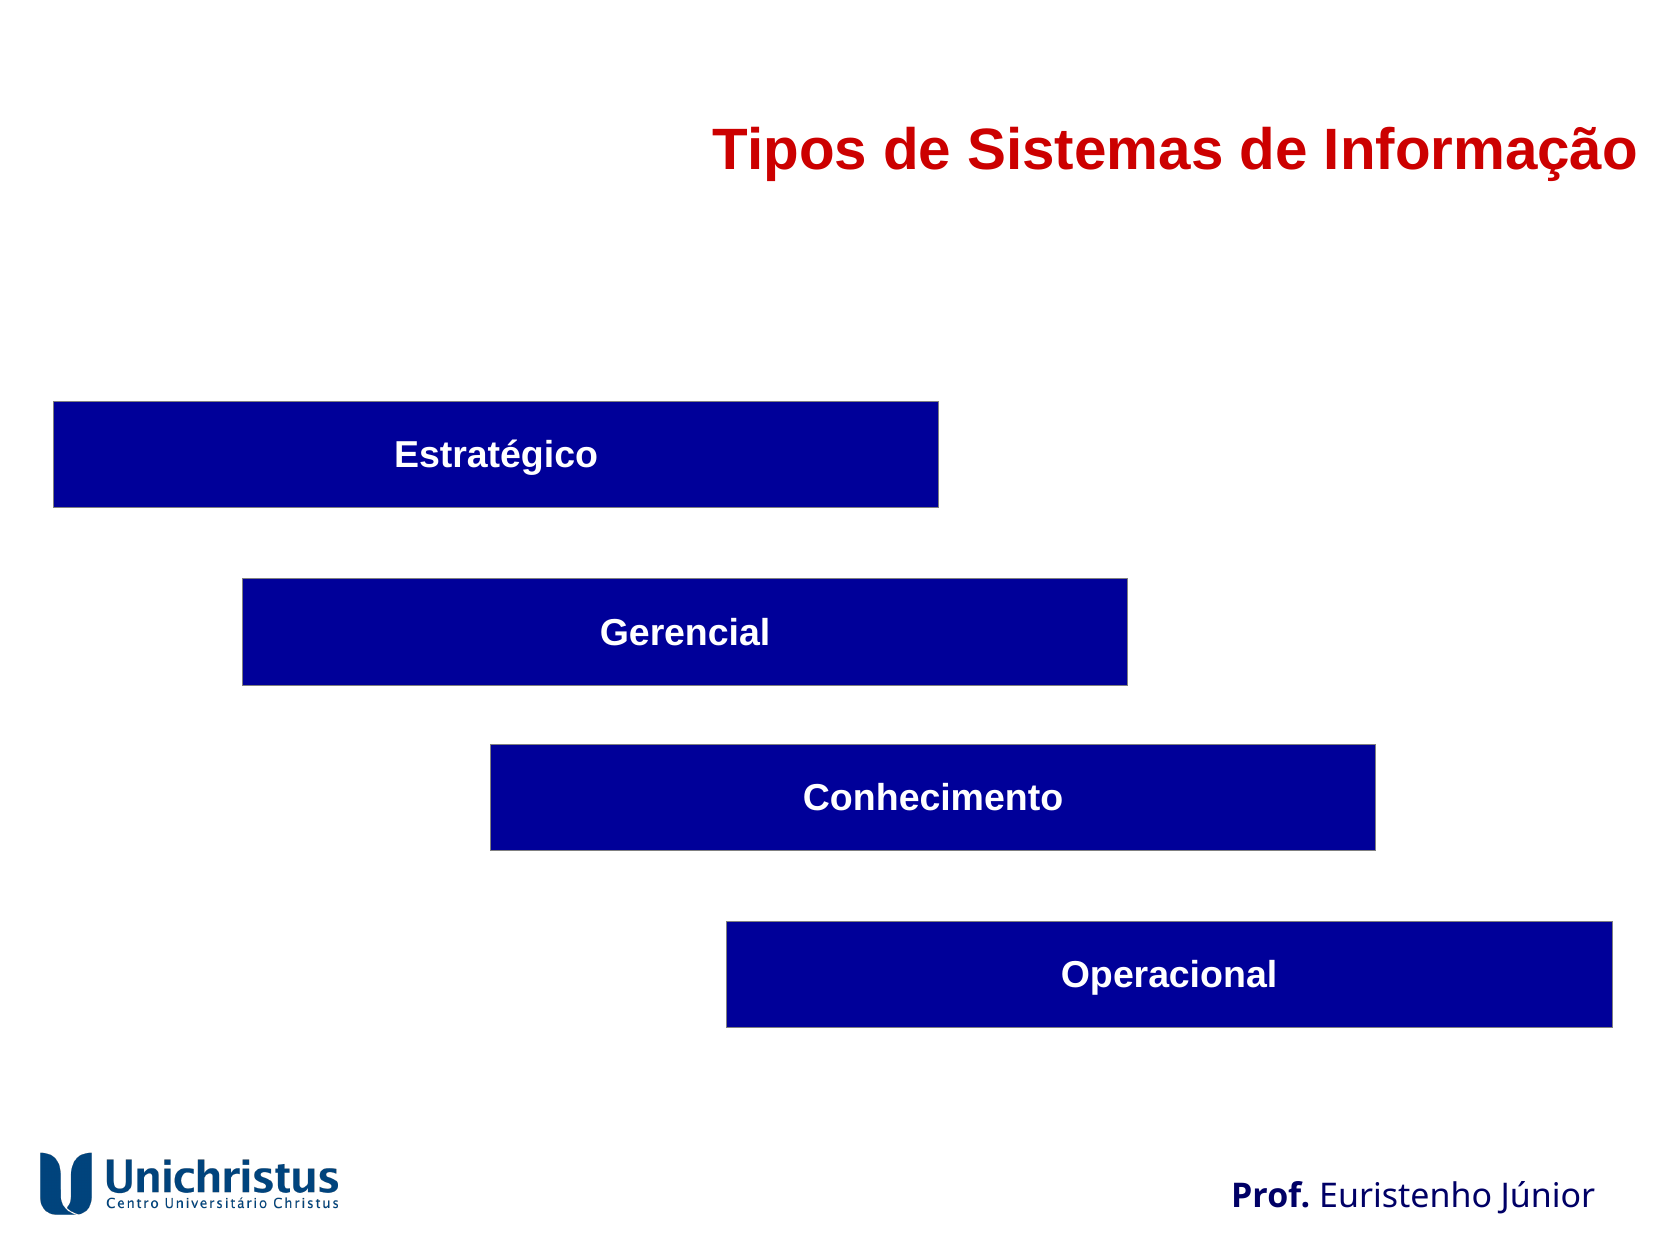

Tipos de Sistemas de Informação
Estratégico
Gerencial
Conhecimento
Operacional
Prof. Euristenho Júnior